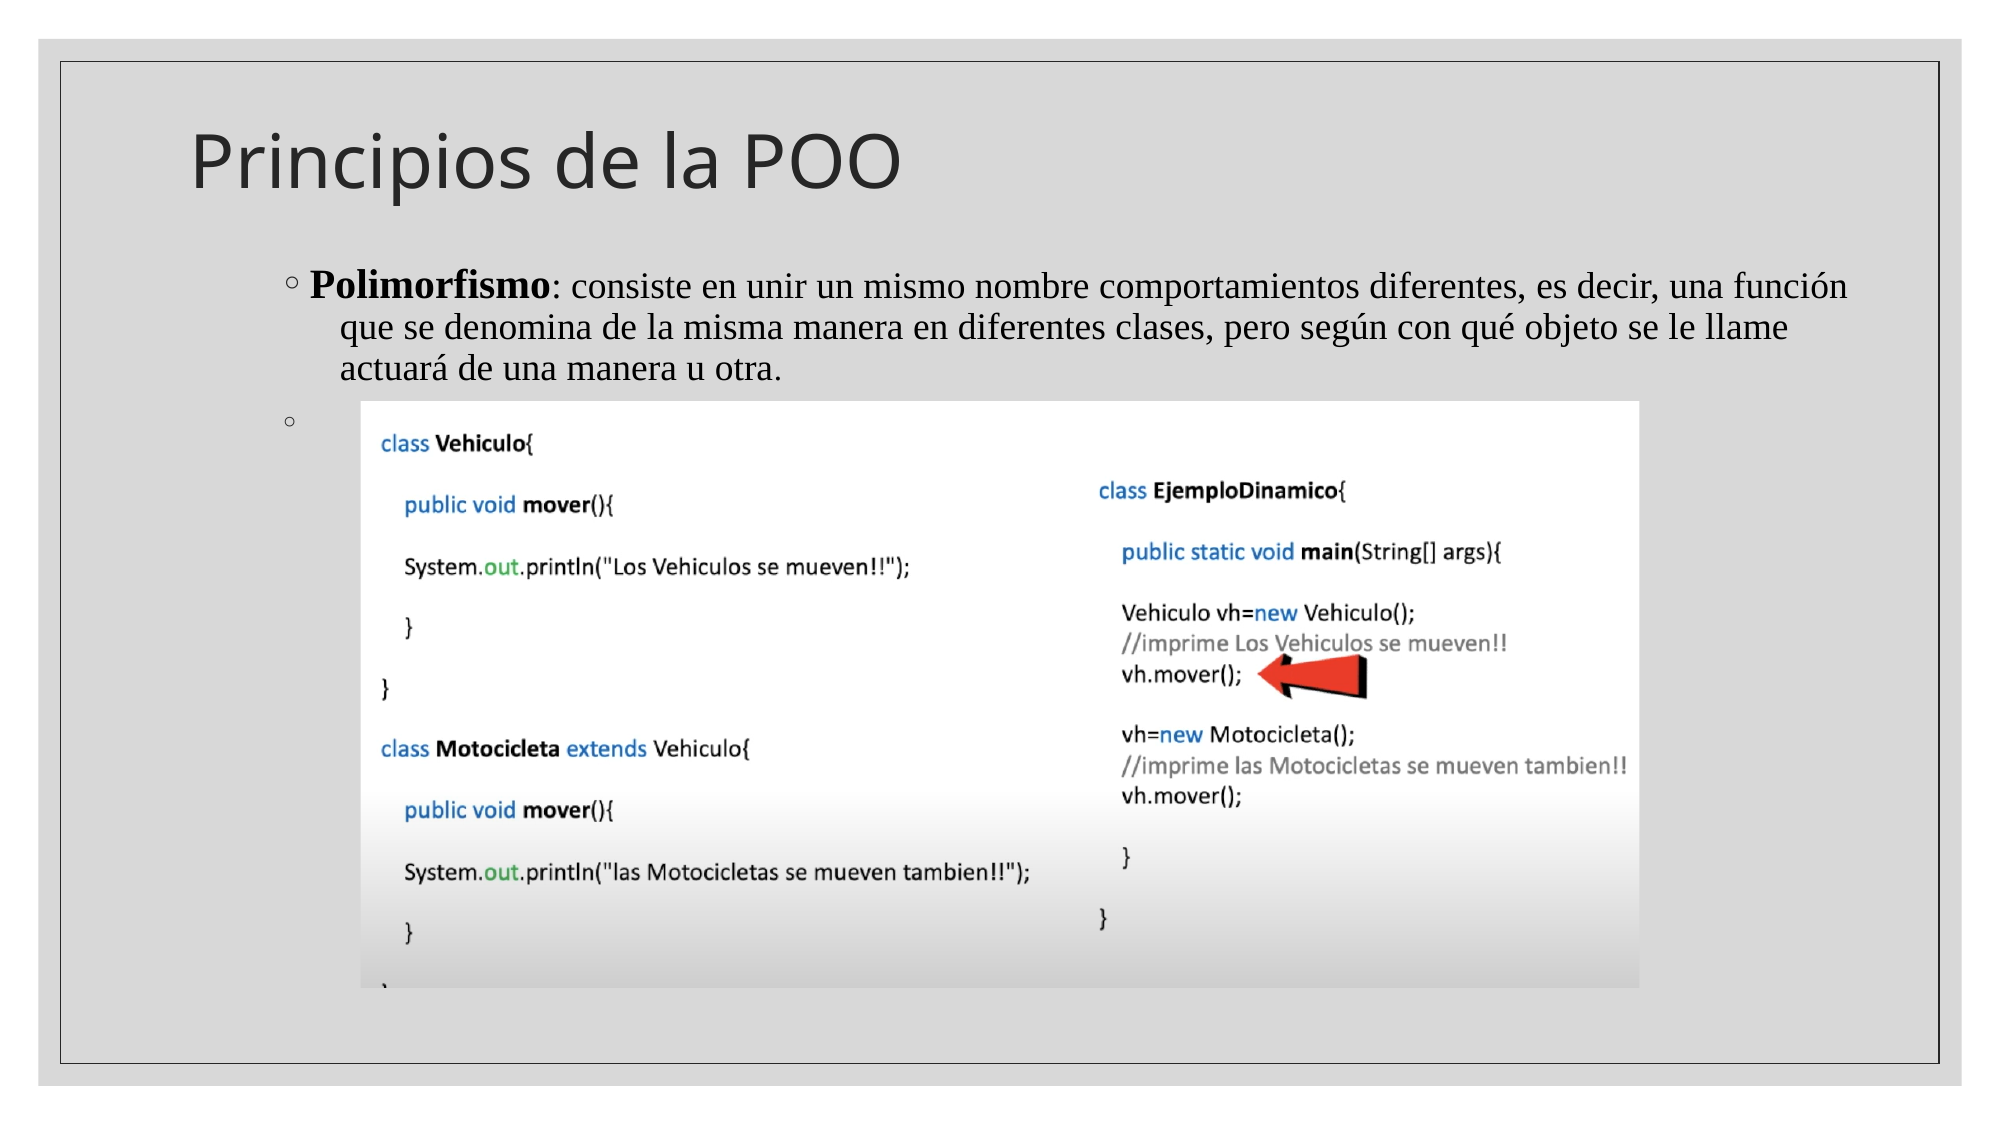

# Principios de la POO
Polimorfismo: consiste en unir un mismo nombre comportamientos diferentes, es decir, una función que se denomina de la misma manera en diferentes clases, pero según con qué objeto se le llame actuará de una manera u otra.